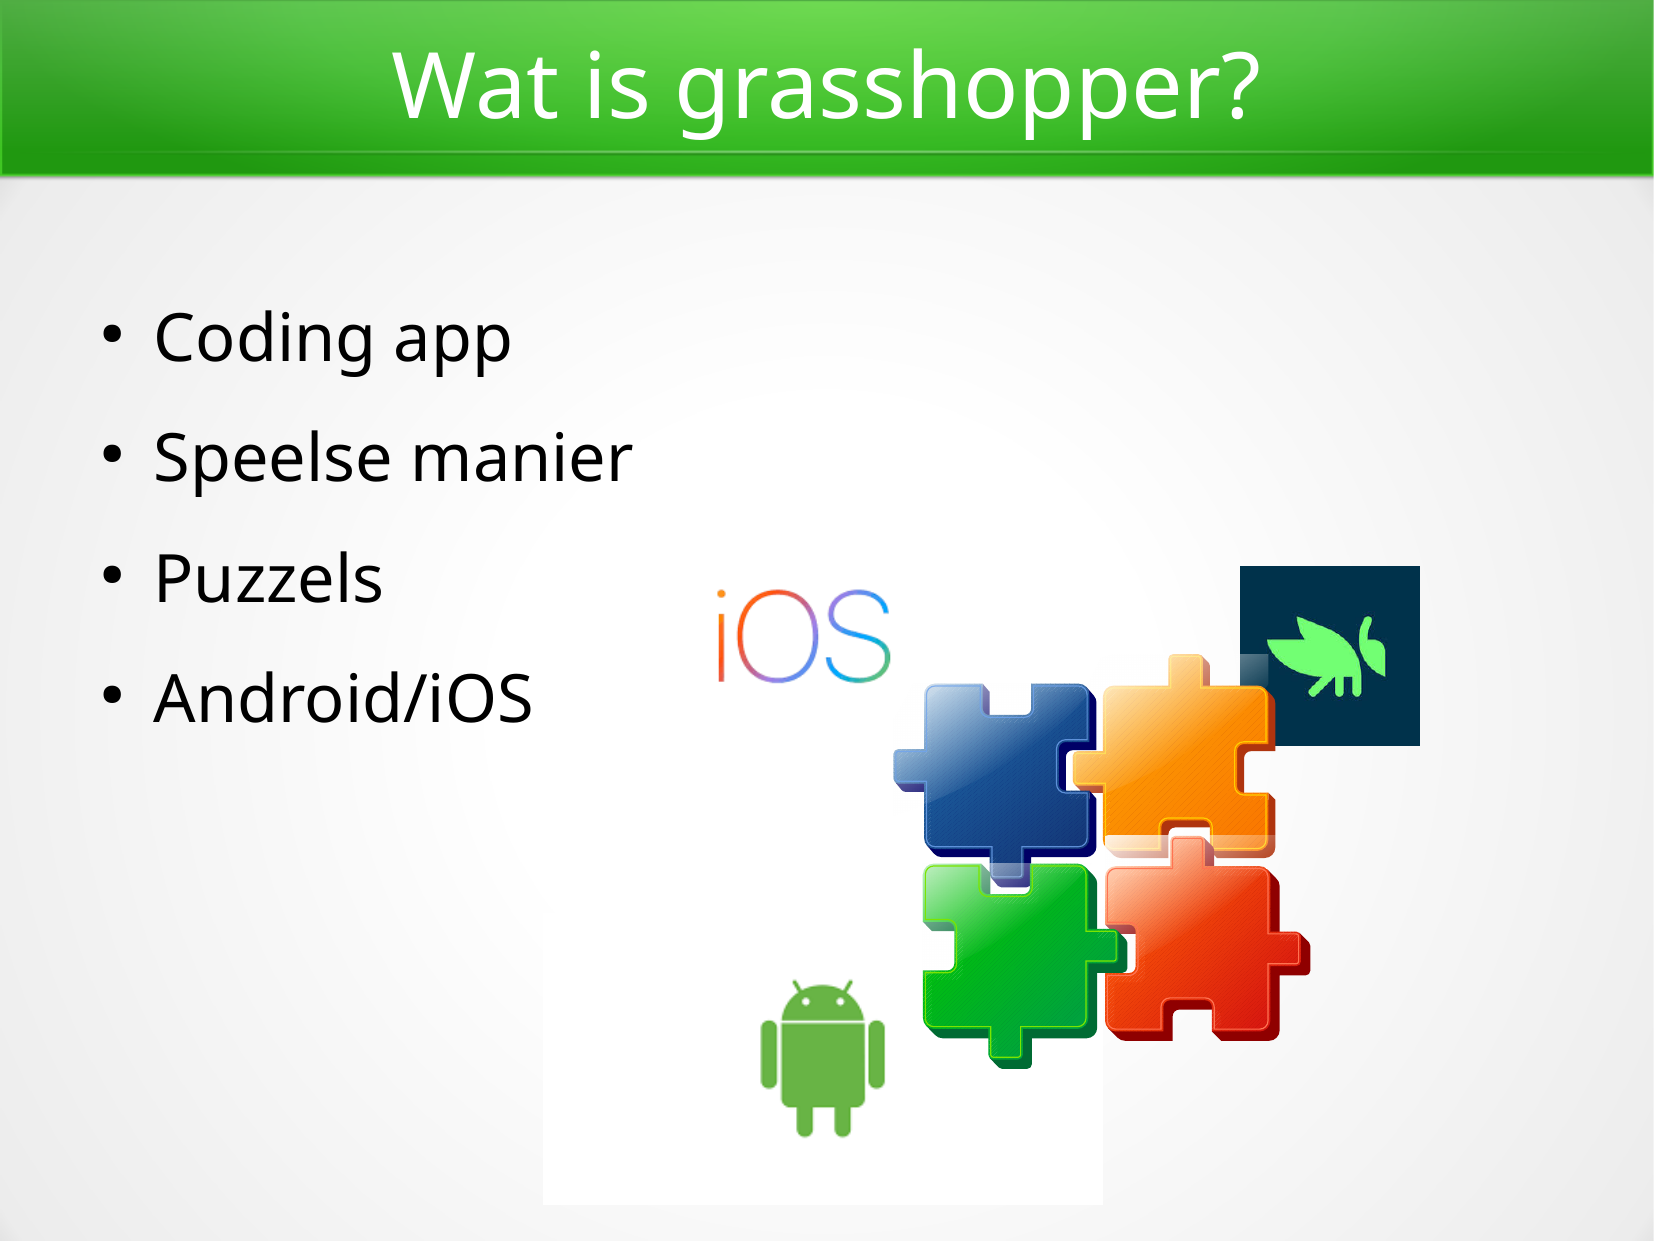

# Wat is grasshopper?
Coding app
Speelse manier
Puzzels
Android/iOS